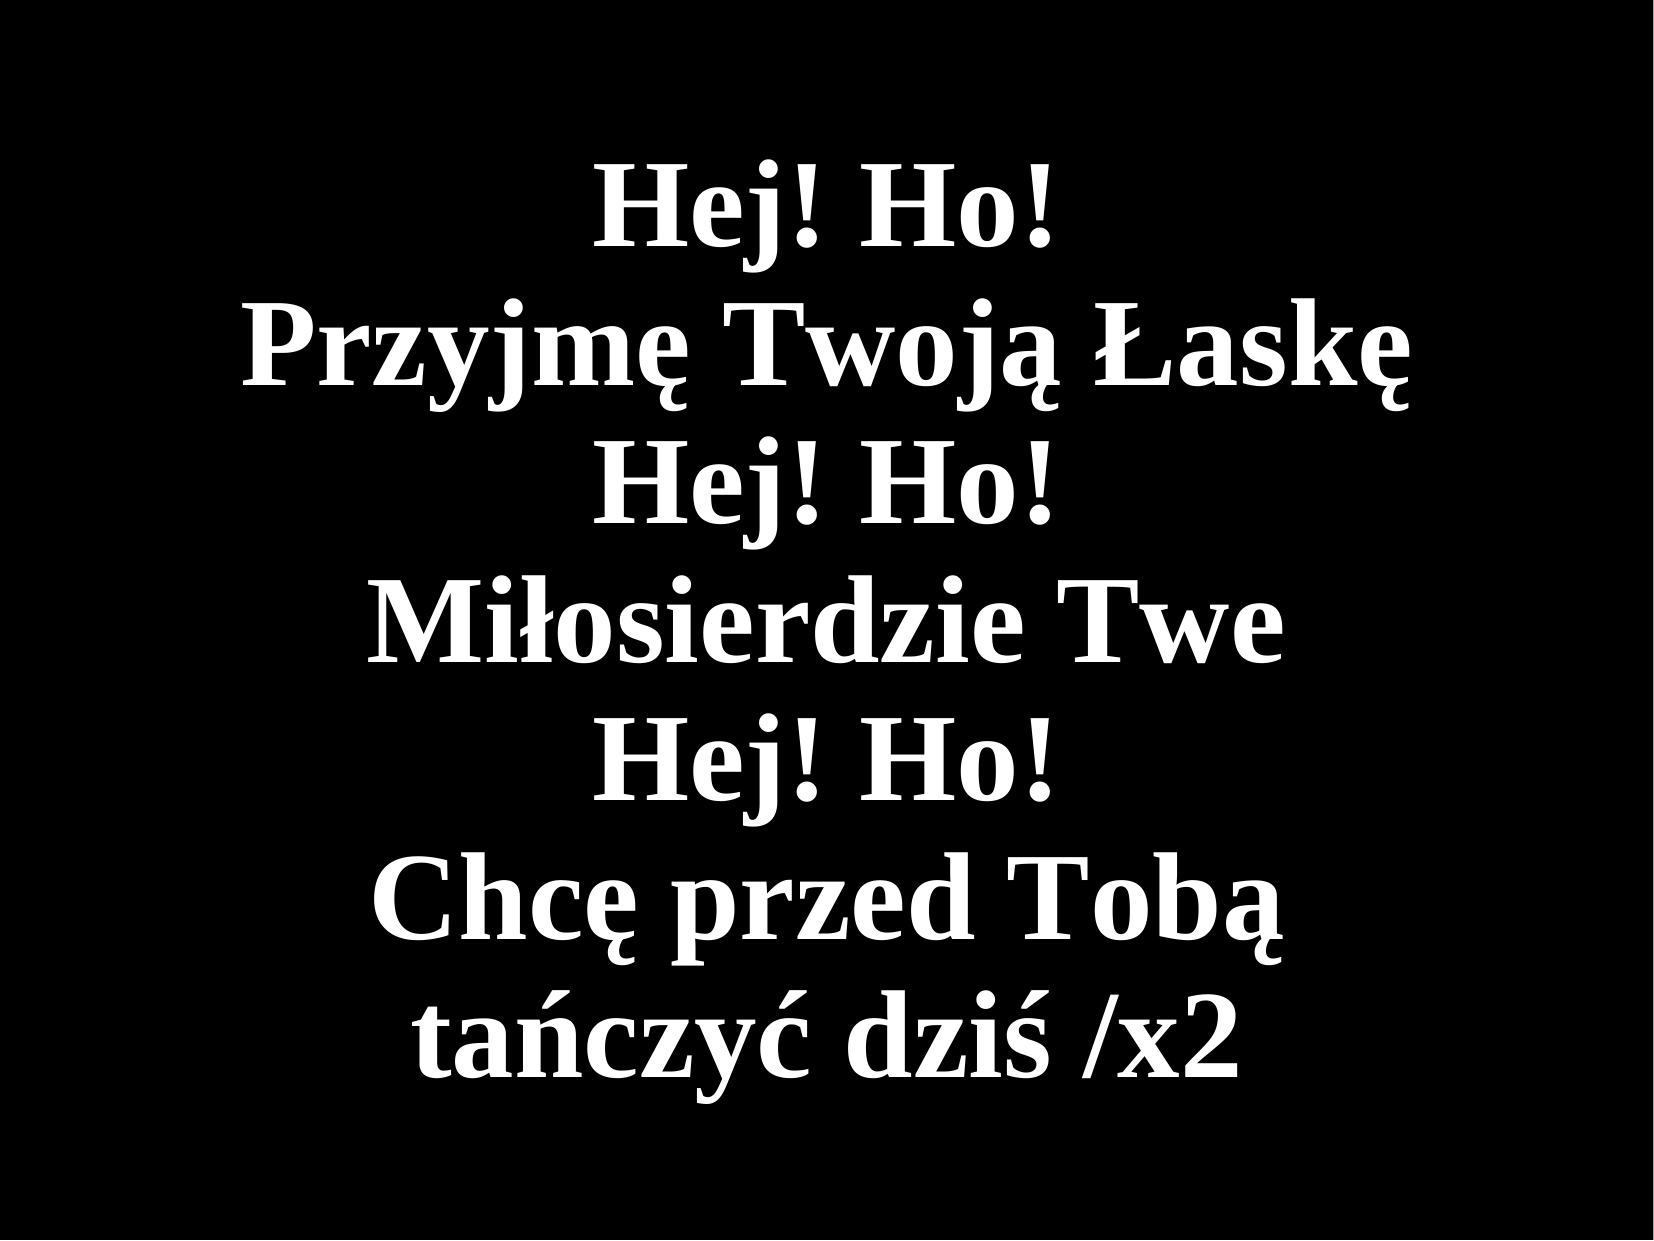

# Hej! Ho! Przyjmę Twoją Łaskę Hej! Ho! Miłosierdzie Twe Hej! Ho! Chcę przed Tobą tańczyć dziś /x2